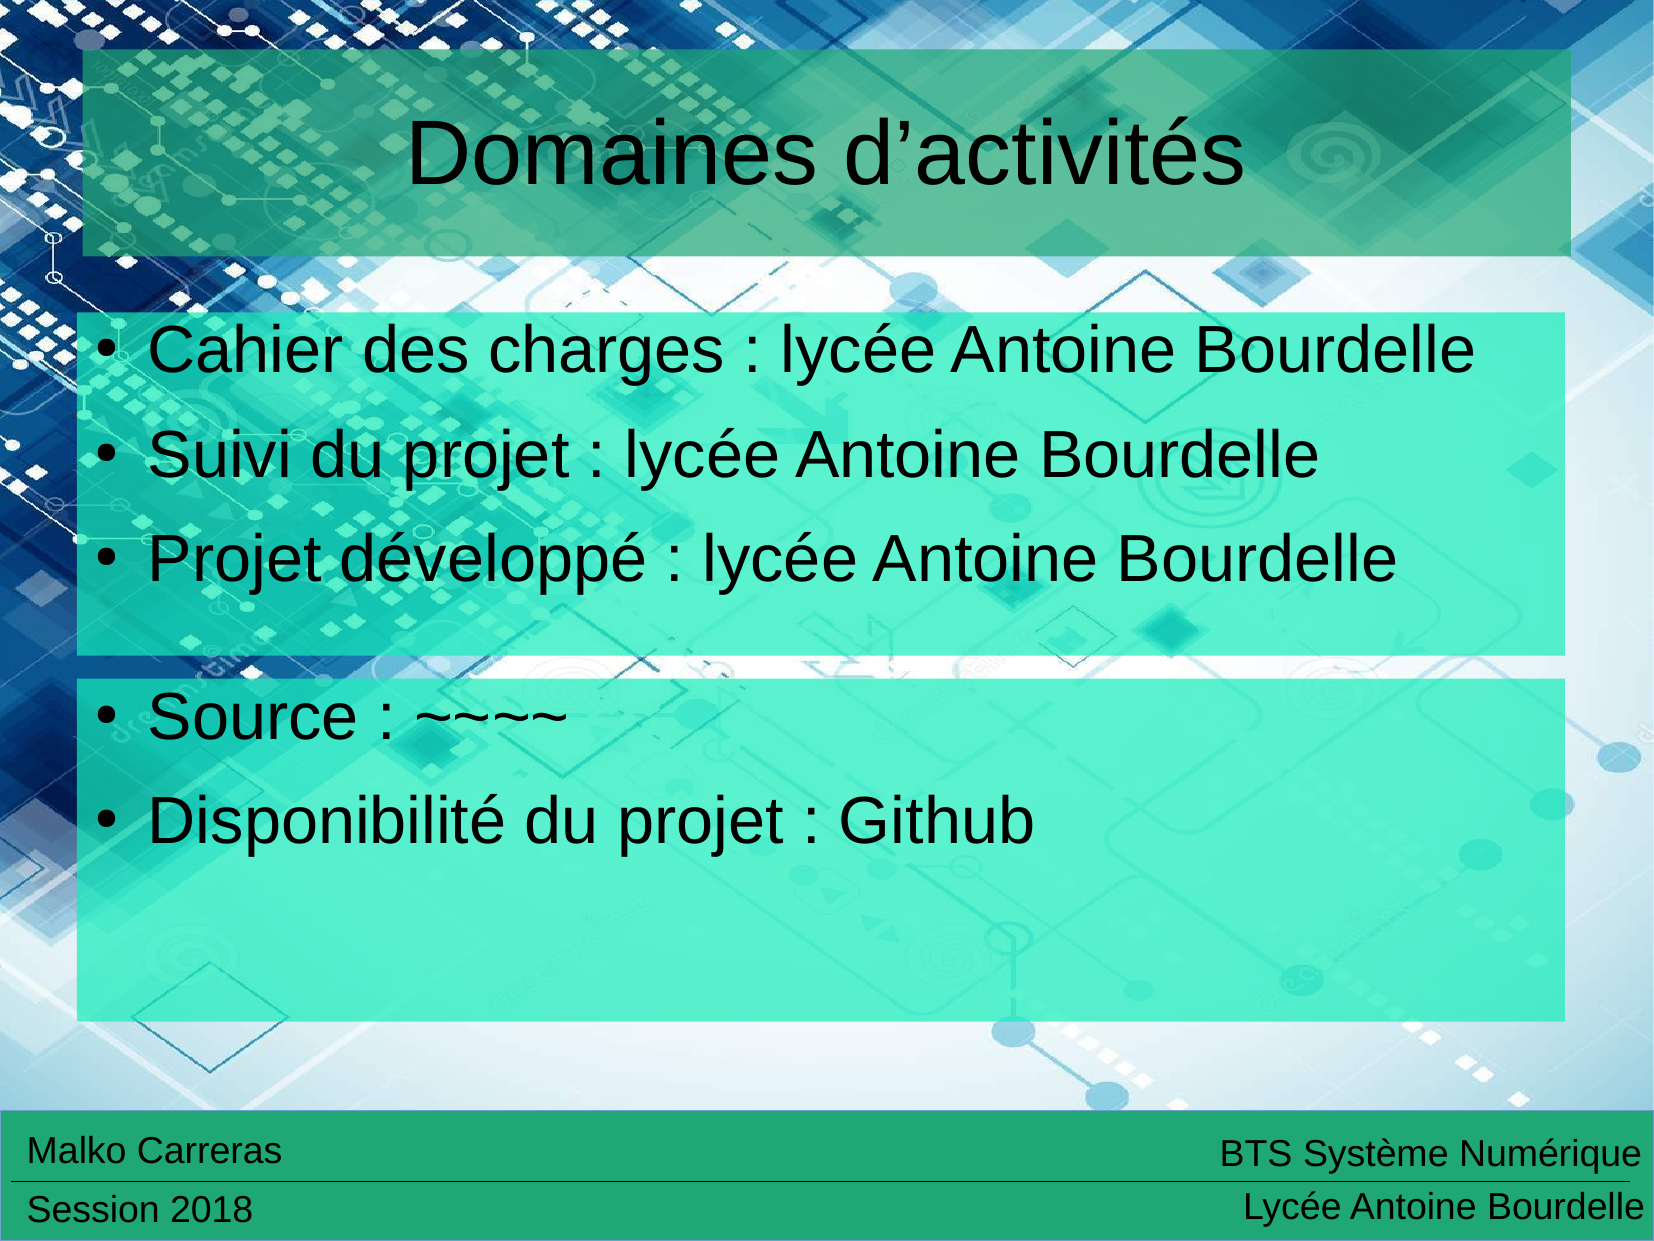

# Domaines d’activités
Cahier des charges : lycée Antoine Bourdelle
Suivi du projet : lycée Antoine Bourdelle
Projet développé : lycée Antoine Bourdelle
Source : ~~~~
Disponibilité du projet : Github
Malko Carreras
BTS Système Numérique
Lycée Antoine Bourdelle
Session 2018